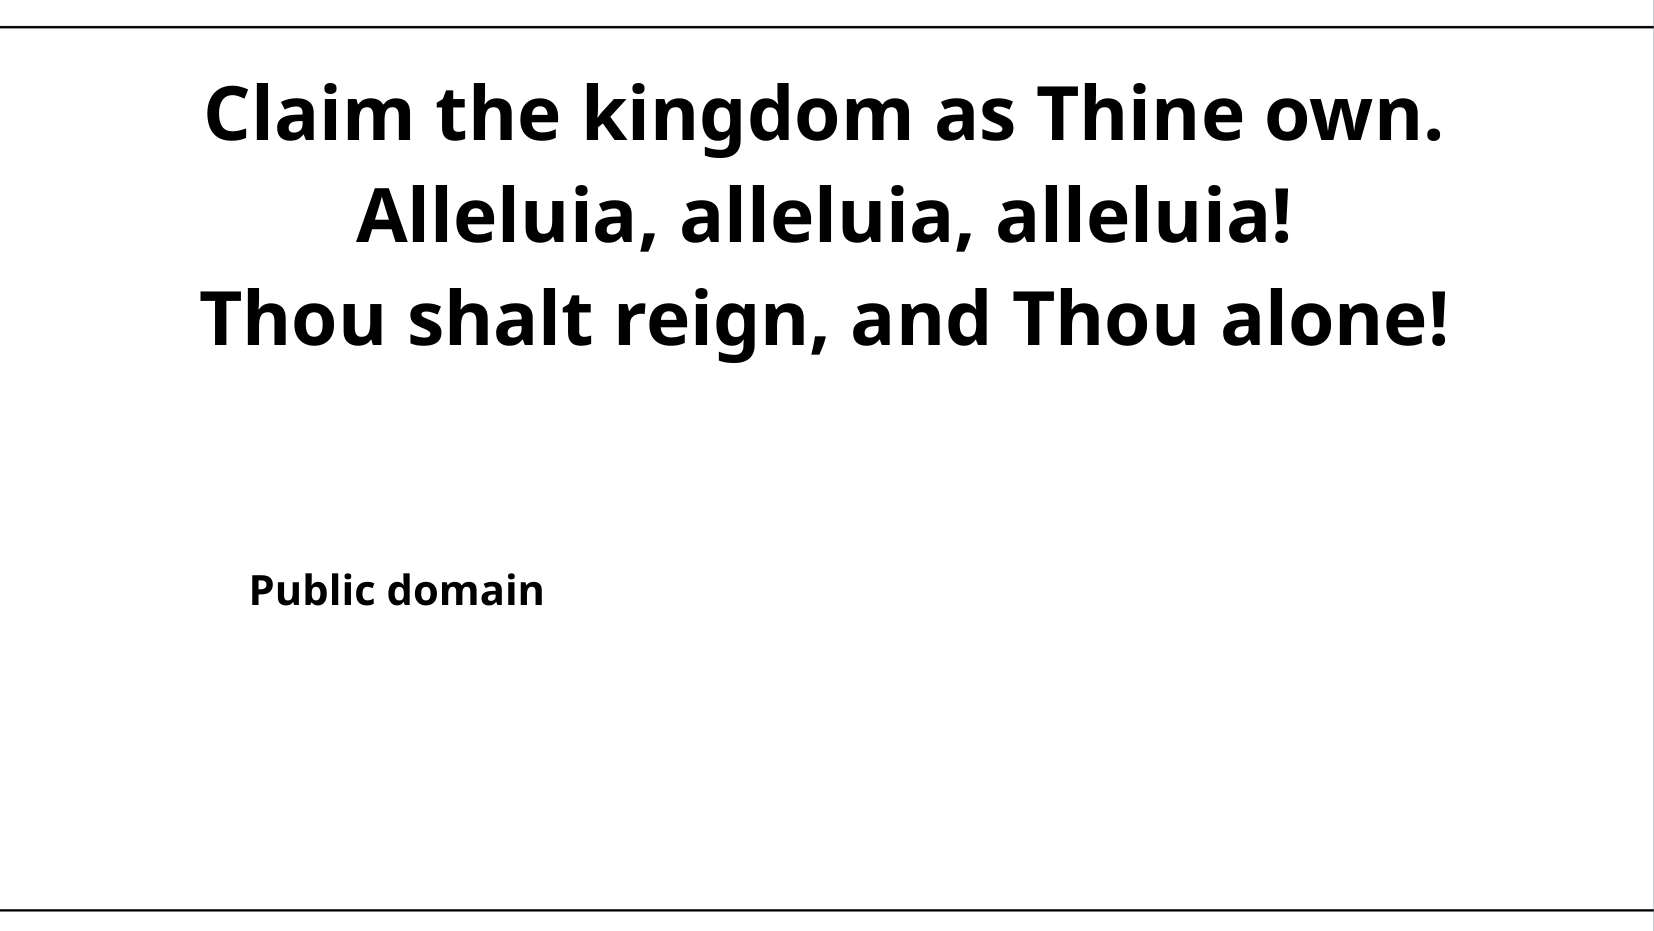

Claim the kingdom as Thine own.
Alleluia, alleluia, alleluia!
Thou shalt reign, and Thou alone!
 Public domain